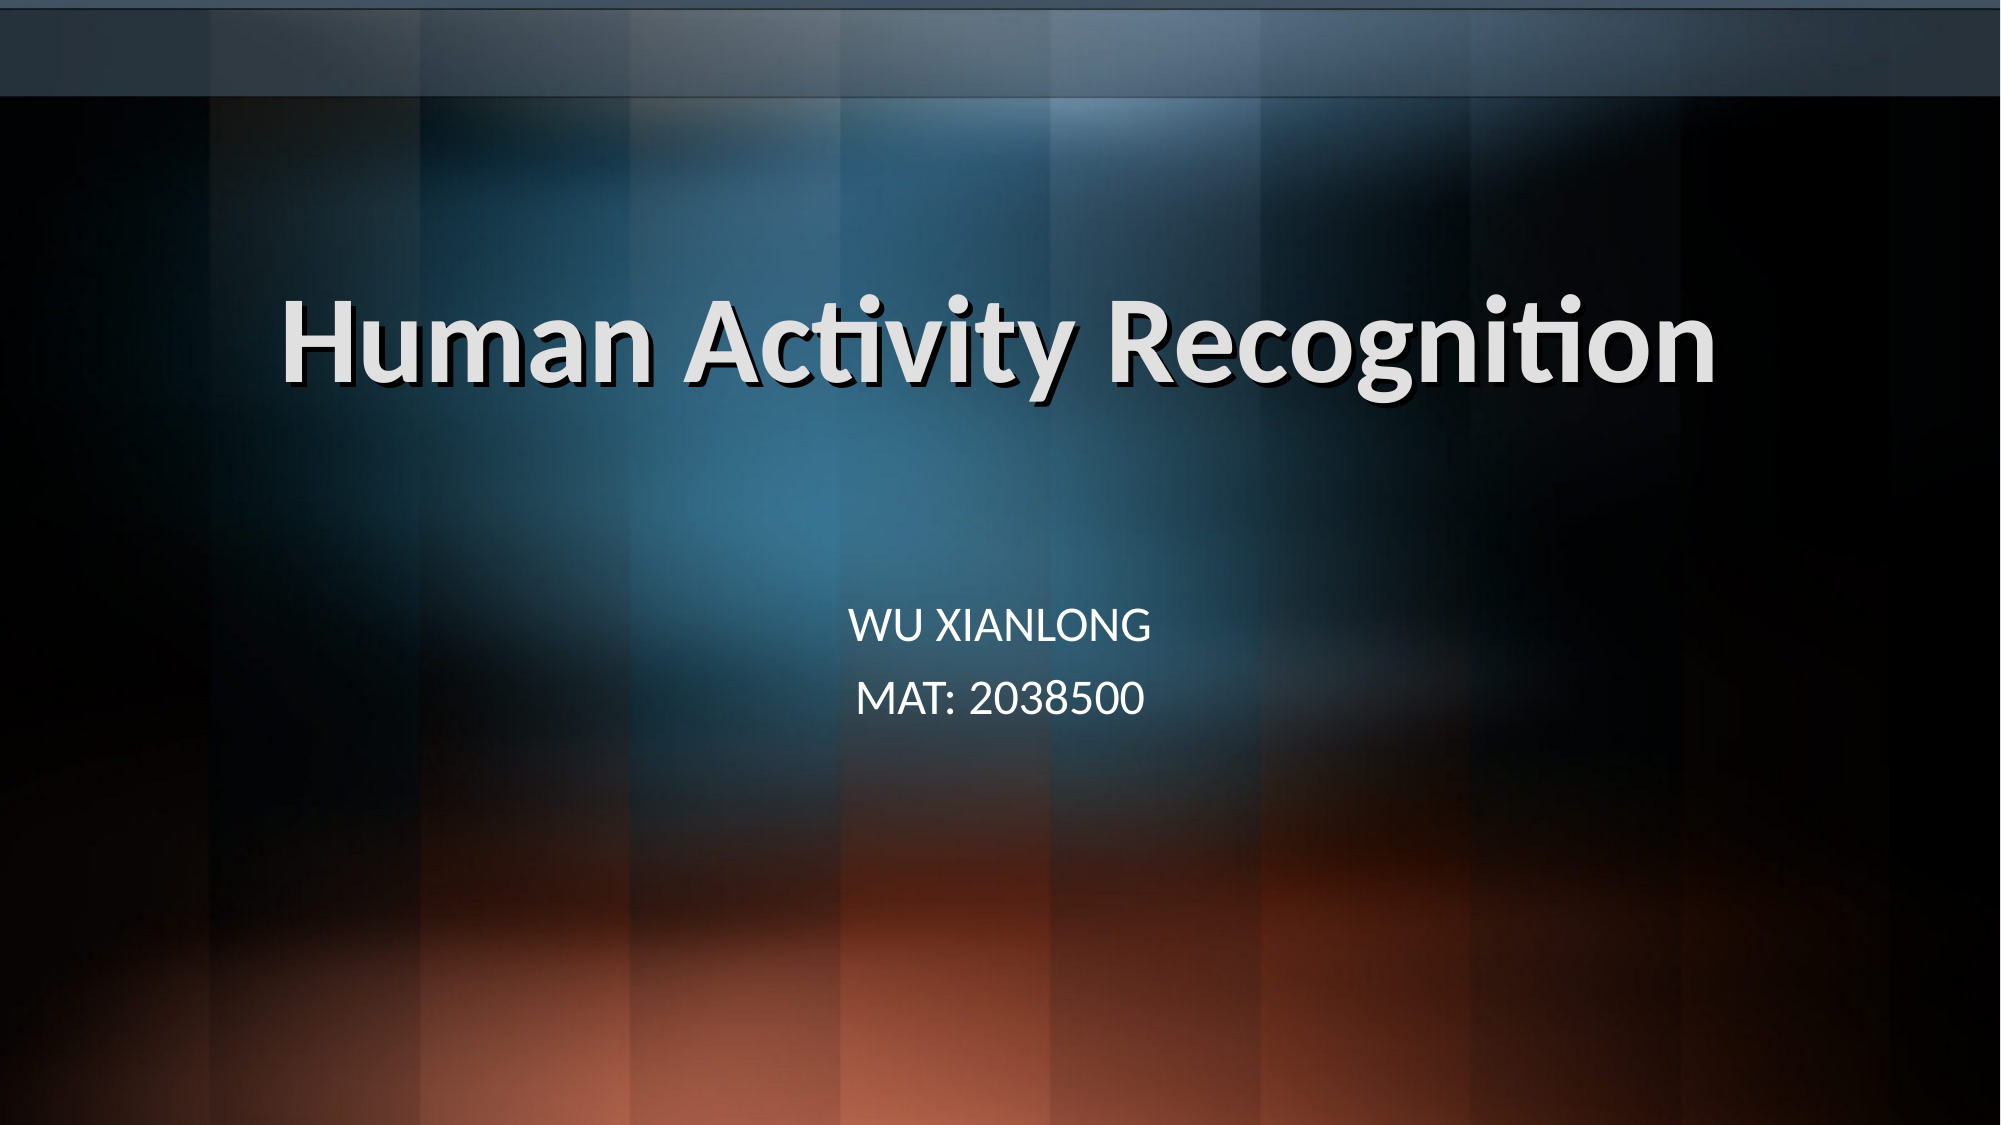

# Human Activity Recognition
WU XIANLONG
MAT: 2038500